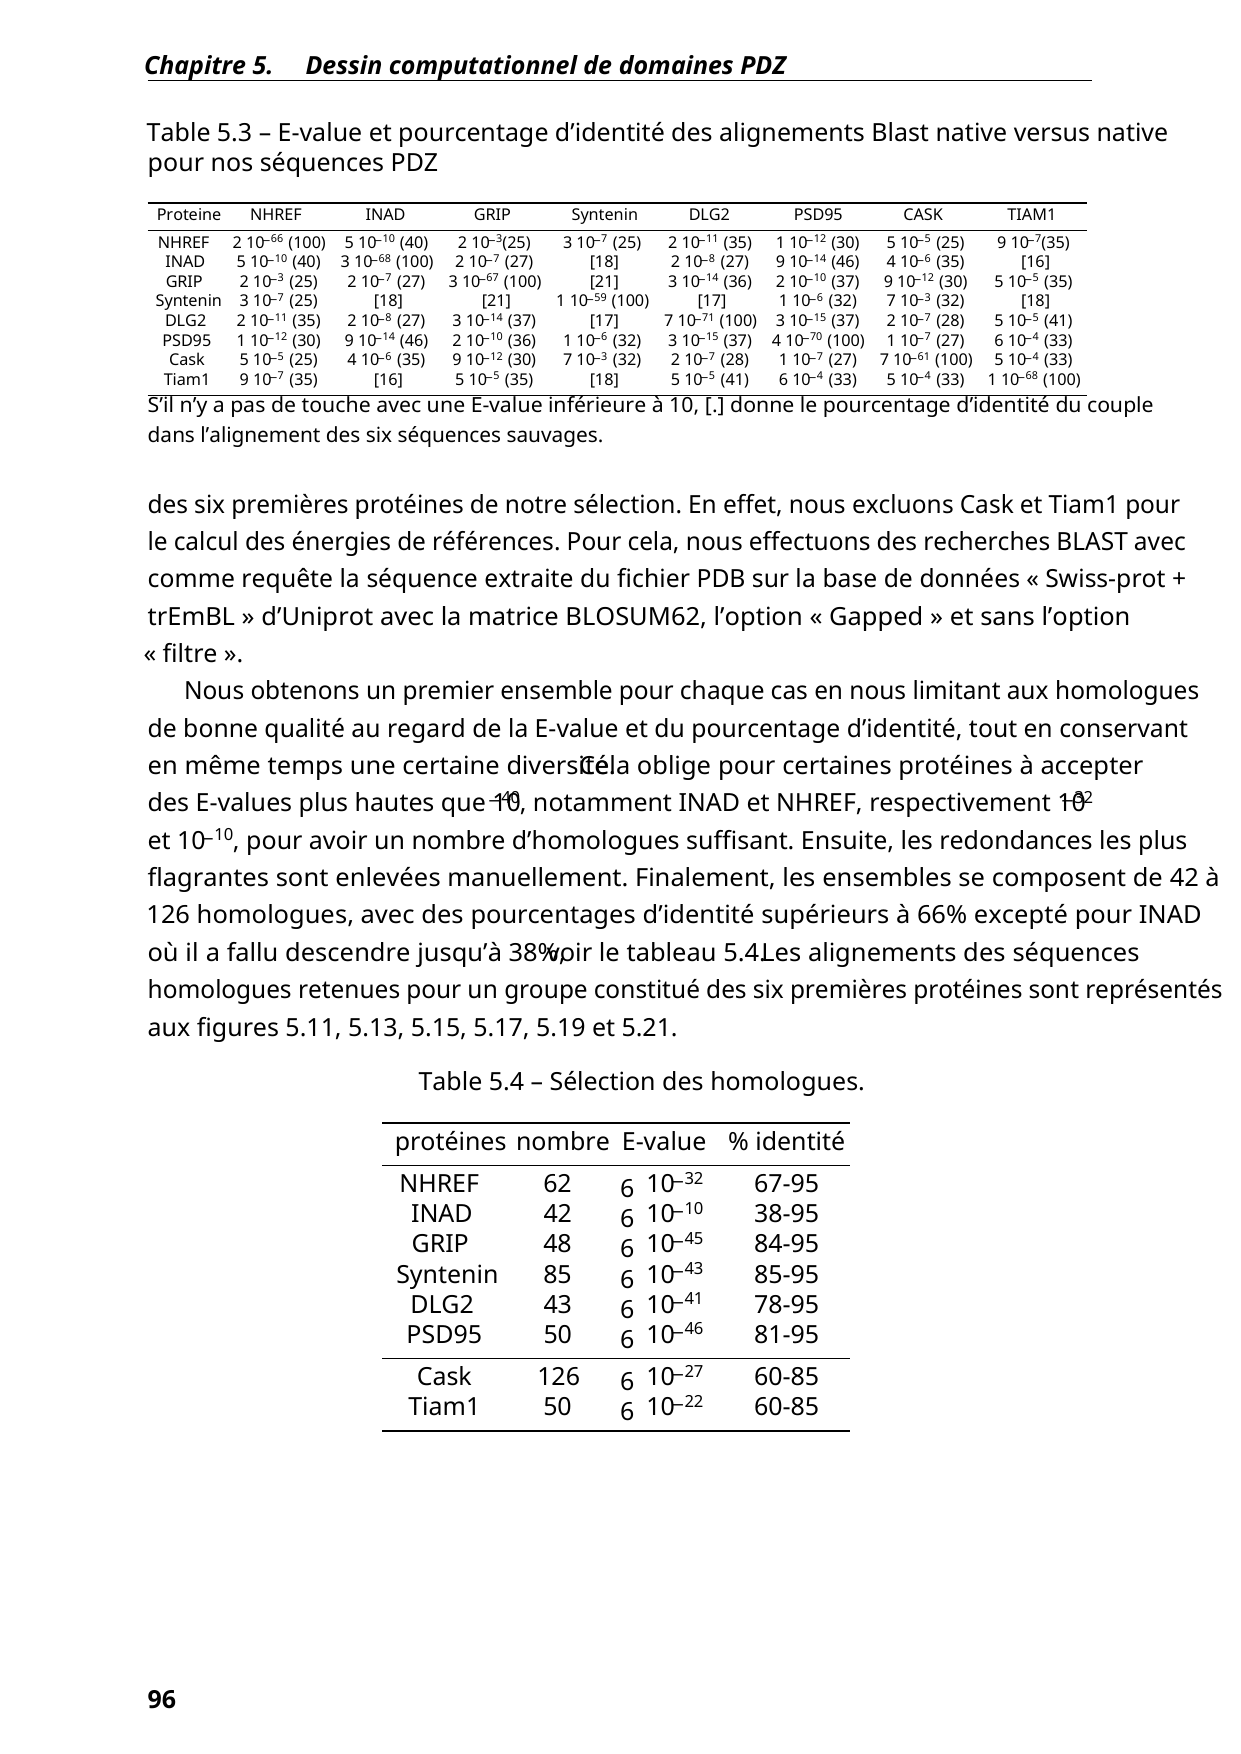

Chapitre 5.
Dessin computationnel de domaines PDZ
Table 5.3 – E-value et pourcentage d’identité des alignements Blast native versus native
pour nos séquences PDZ
Proteine
NHREF
INAD
GRIP
Syntenin
DLG2
PSD95
CASK
TIAM1
NHREF
2 10
(100)
5 10
(40)
2 10
(25)
3 10
(25)
2 10
(35)
1 10
(30)
5 10
(25)
9 10
(35)
66
10
3
7
11
12
5
7
−
−
−
−
−
−
−
−
INAD
5 10
(40)
3 10
(100)
2 10
(27)
[18]
2 10
(27)
9 10
(46)
4 10
(35)
[16]
10
68
7
8
14
6
−
−
−
−
−
−
GRIP
2 10
(25)
2 10
(27)
3 10
(100)
[21]
3 10
(36)
2 10
(37)
9 10
(30)
5 10
(35)
3
7
67
14
10
12
5
−
−
−
−
−
−
−
Syntenin
3 10
(25)
[18]
[21]
1 10
(100)
[17]
1 10
(32)
7 10
(32)
[18]
7
59
6
3
−
−
−
−
DLG2
2 10
(35)
2 10
(27)
3 10
(37)
[17]
7 10
(100)
3 10
(37)
2 10
(28)
5 10
(41)
11
8
14
71
15
7
5
−
−
−
−
−
−
−
PSD95
1 10
(30)
9 10
(46)
2 10
(36)
1 10
(32)
3 10
(37)
4 10
(100)
1 10
(27)
6 10
(33)
12
14
10
6
15
70
7
4
−
−
−
−
−
−
−
−
Cask
5 10
(25)
4 10
(35)
9 10
(30)
7 10
(32)
2 10
(28)
1 10
(27)
7 10
(100)
5 10
(33)
5
6
12
3
7
7
61
4
−
−
−
−
−
−
−
−
Tiam1
9 10
(35)
[16]
5 10
(35)
[18]
5 10
(41)
6 10
(33)
5 10
(33)
1 10
(100)
7
5
5
4
4
68
−
−
−
−
−
−
S’il n’y a pas de touche avec une E-value inférieure à 10, [.] donne le pourcentage d’identité du couple
dans l’alignement des six séquences sauvages.
des six premières protéines de notre sélection. En effet, nous excluons Cask et Tiam1 pour
le calcul des énergies de références. Pour cela, nous effectuons des recherches BLAST avec
comme requête la séquence extraite du fichier PDB sur la base de données « Swiss-prot +
trEmBL » d’Uniprot avec la matrice BLOSUM62, l’option « Gapped » et sans l’option
« filtre ».
Nous obtenons un premier ensemble pour chaque cas en nous limitant aux homologues
de bonne qualité au regard de la E-value et du pourcentage d’identité, tout en conservant
en même temps une certaine diversité.
Cela oblige pour certaines protéines à accepter
des E-values plus hautes que 10
, notamment INAD et NHREF, respectivement 10
40
32
−
−
et 10
, pour avoir un nombre d’homologues suffisant. Ensuite, les redondances les plus
10
−
flagrantes sont enlevées manuellement. Finalement, les ensembles se composent de 42 à
126 homologues, avec des pourcentages d’identité supérieurs à 66% excepté pour INAD
où il
a fallu descendre jusqu’à 38%,
voir le tableau 5.4.
Les alignements des séquences
homologues retenues pour un groupe constitué des six premières protéines sont représentés
aux figures 5.11, 5.13, 5.15, 5.17, 5.19 et 5.21.
Table 5.4 – Sélection des homologues.
protéines
nombre
E-value
% identité
NHREF
62
10
67-95
32
−
6
INAD
42
10
38-95
10
−
6
GRIP
48
10
84-95
45
−
6
Syntenin
85
10
85-95
43
−
6
DLG2
43
10
78-95
41
−
6
PSD95
50
10
81-95
46
−
6
Cask
126
10
60-85
27
−
6
Tiam1
50
10
60-85
22
−
6
96